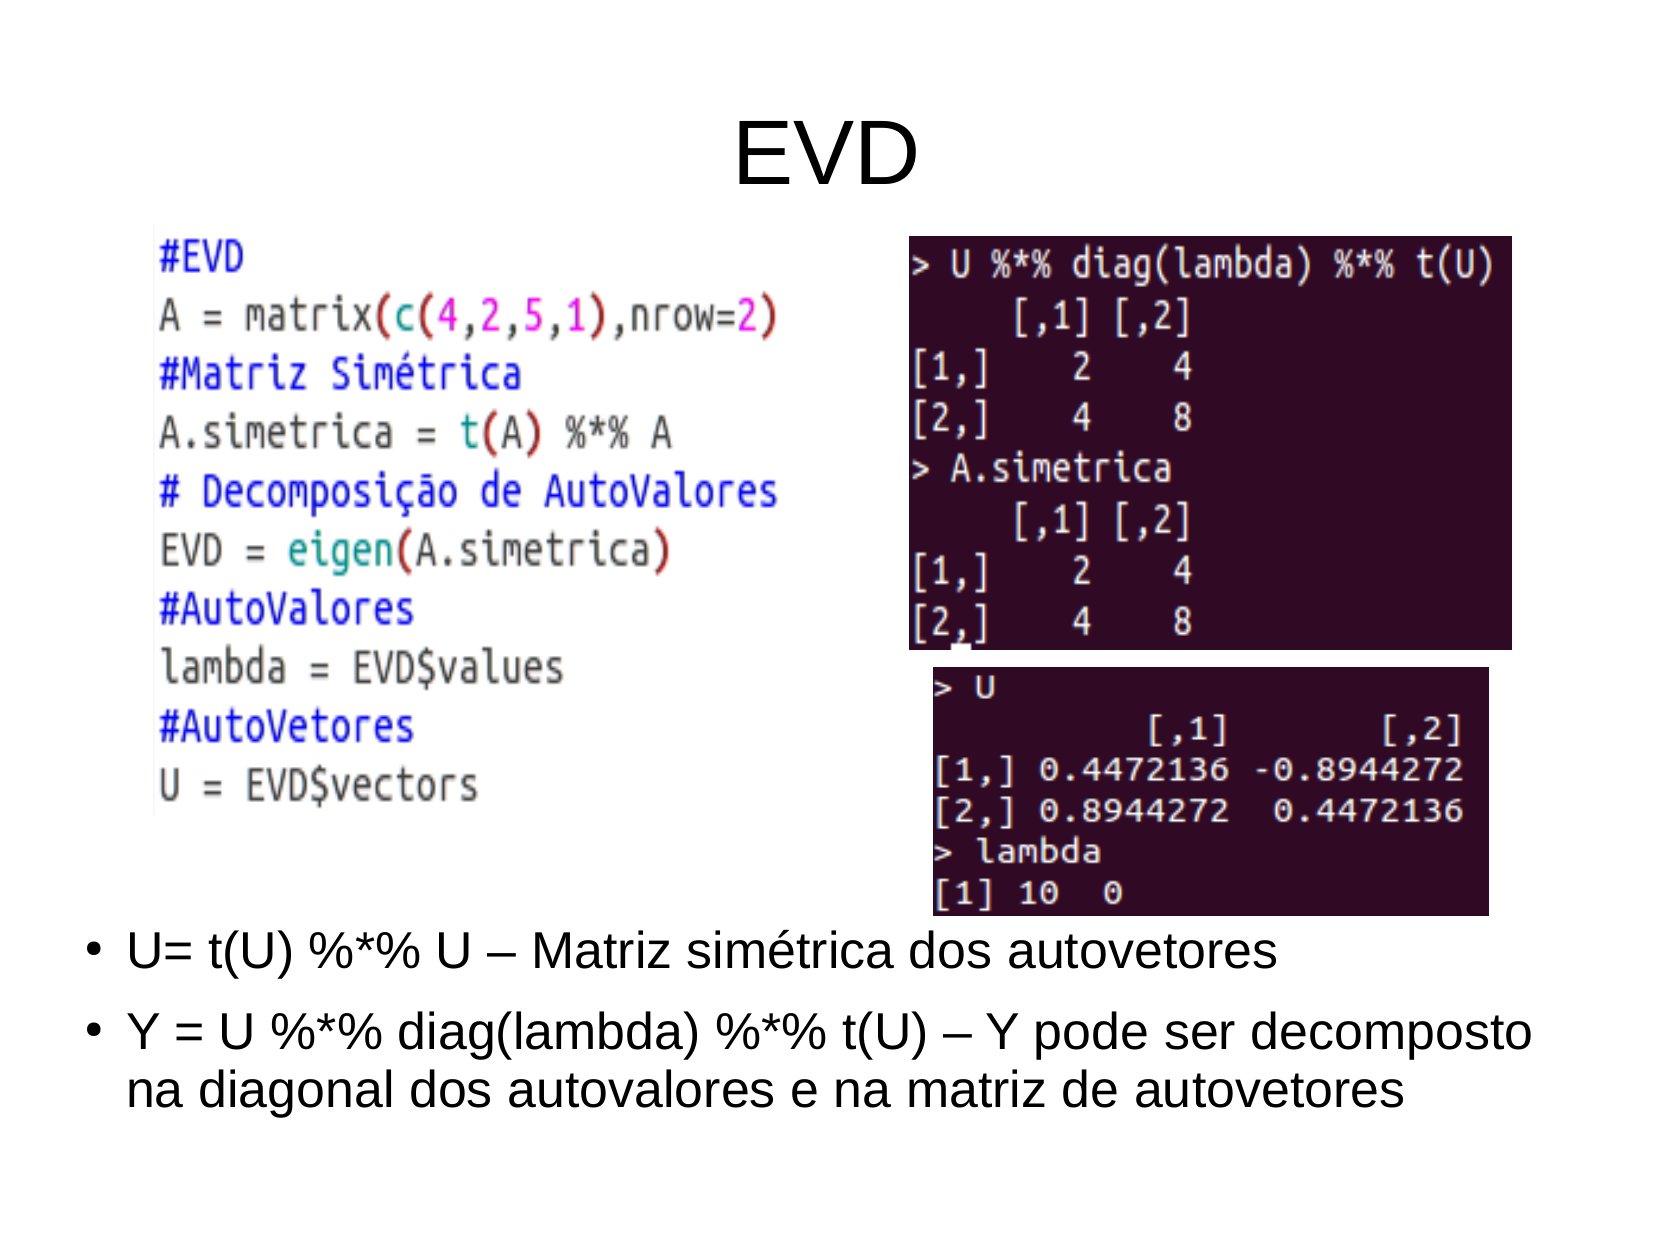

# EVD
U= t(U) %*% U – Matriz simétrica dos autovetores
Y = U %*% diag(lambda) %*% t(U) – Y pode ser decomposto na diagonal dos autovalores e na matriz de autovetores